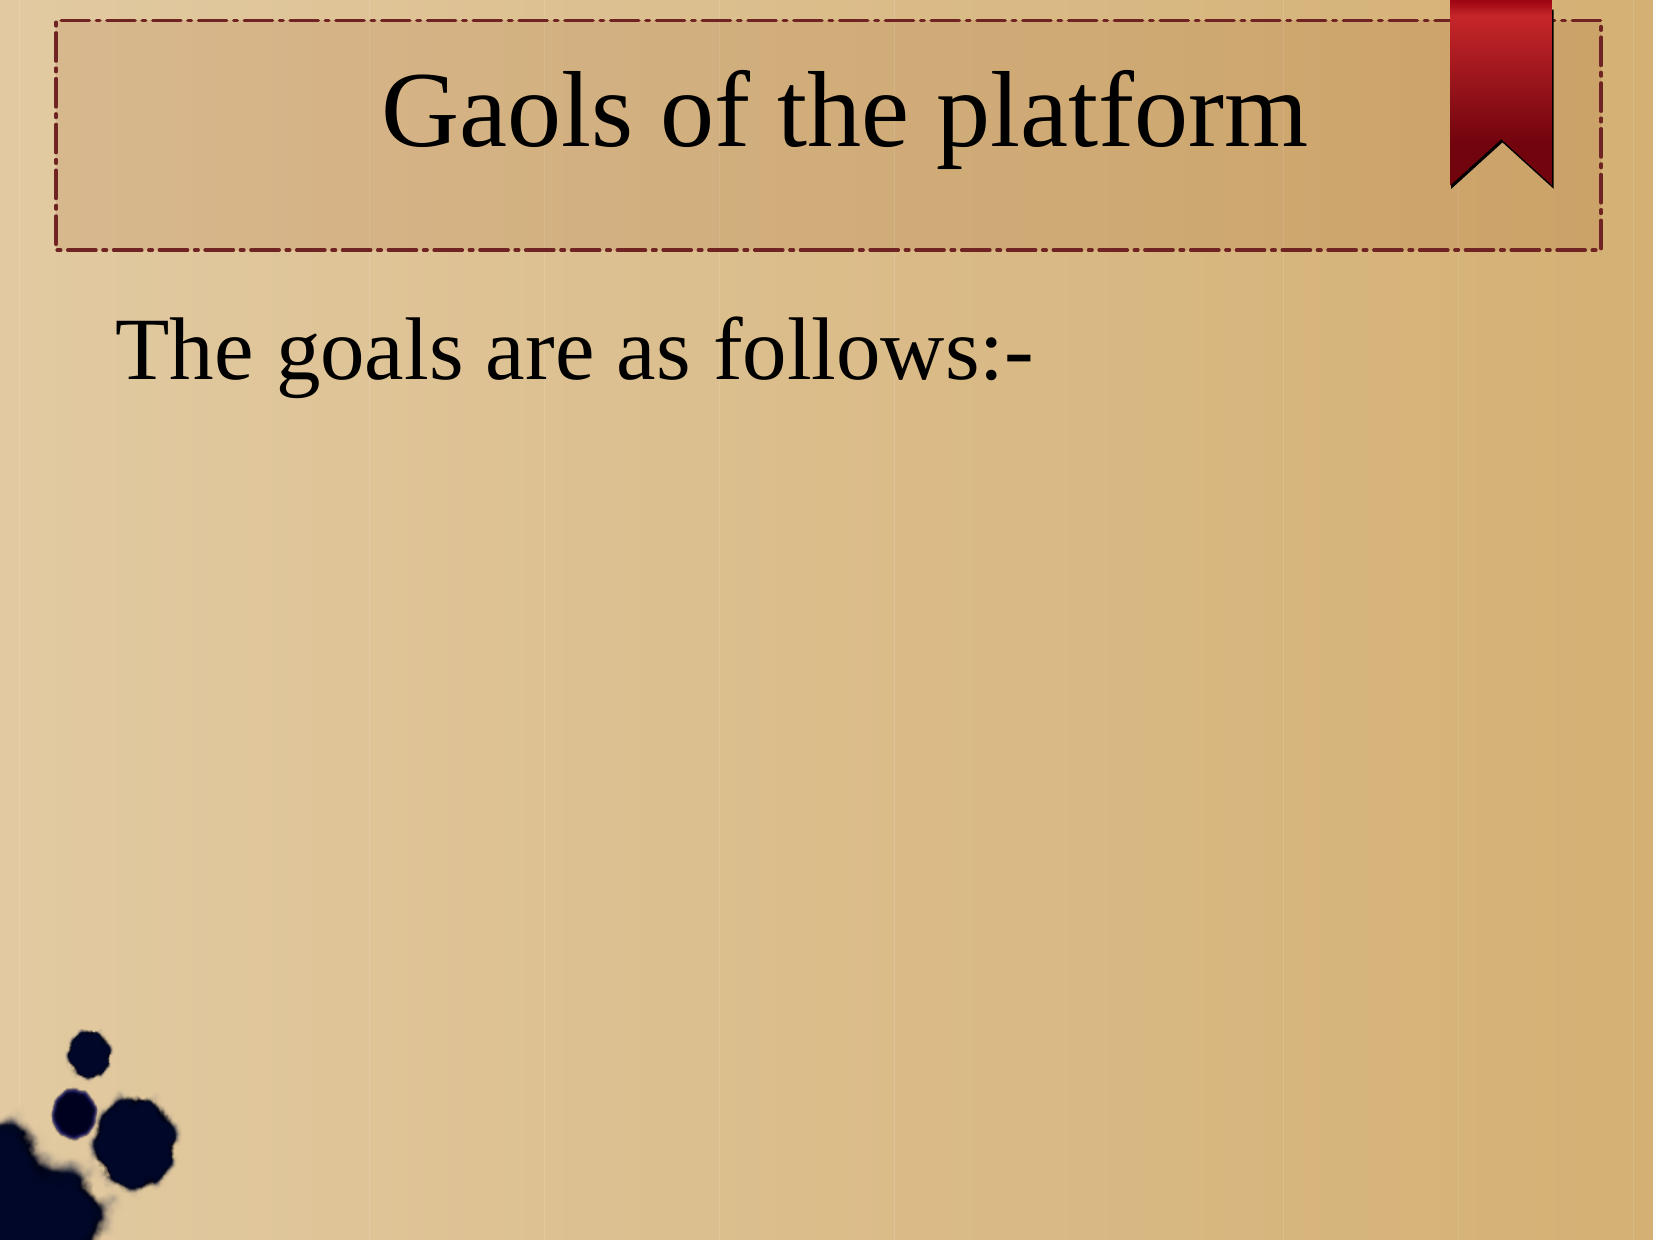

# Gaols of the platform
The goals are as follows:-